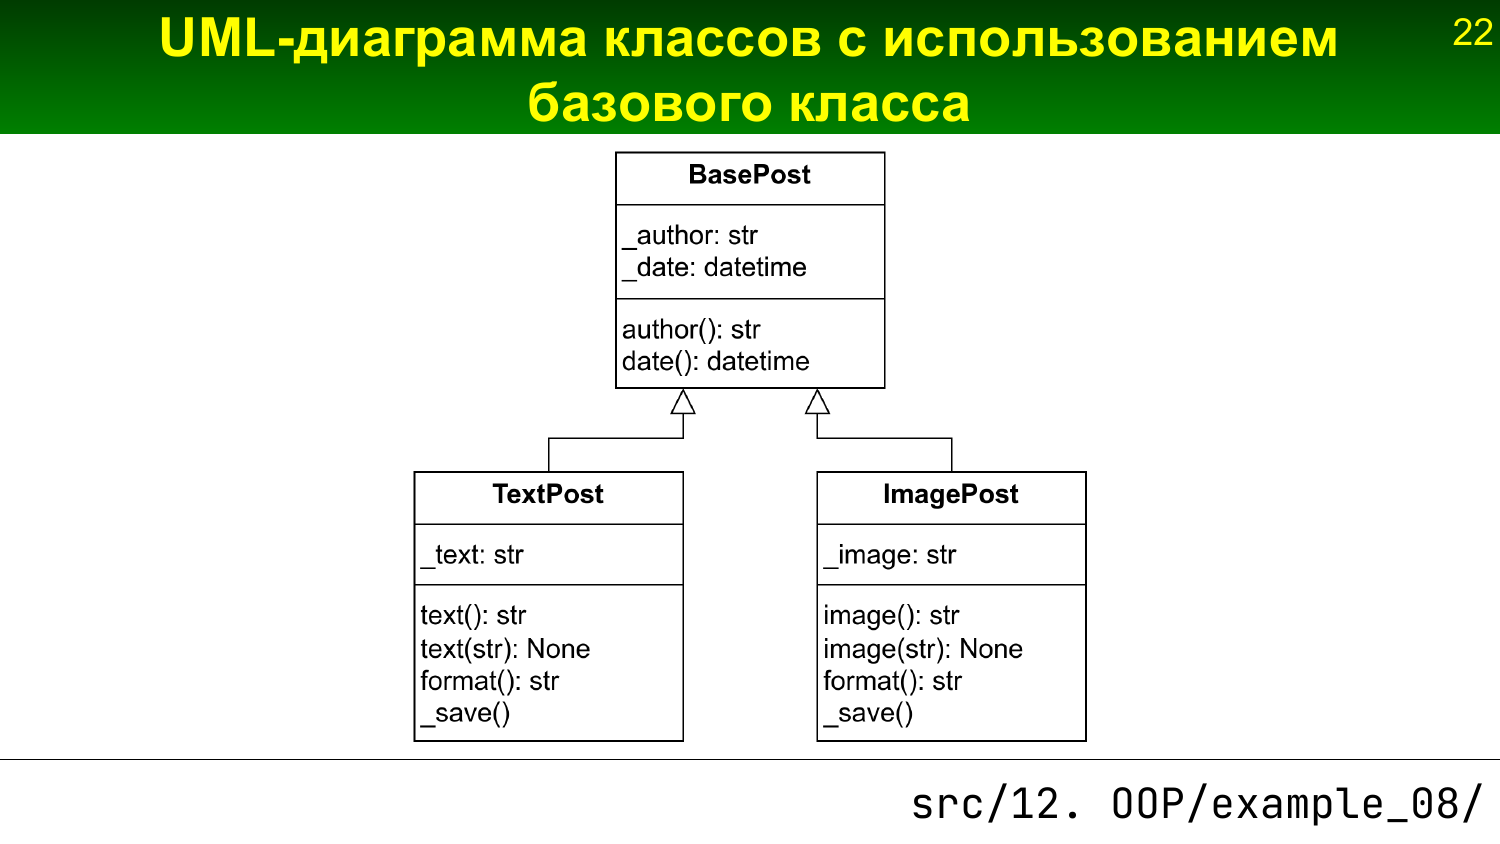

# UML-диаграмма классов с использованием базового класса
src/12. OOP/example_08/